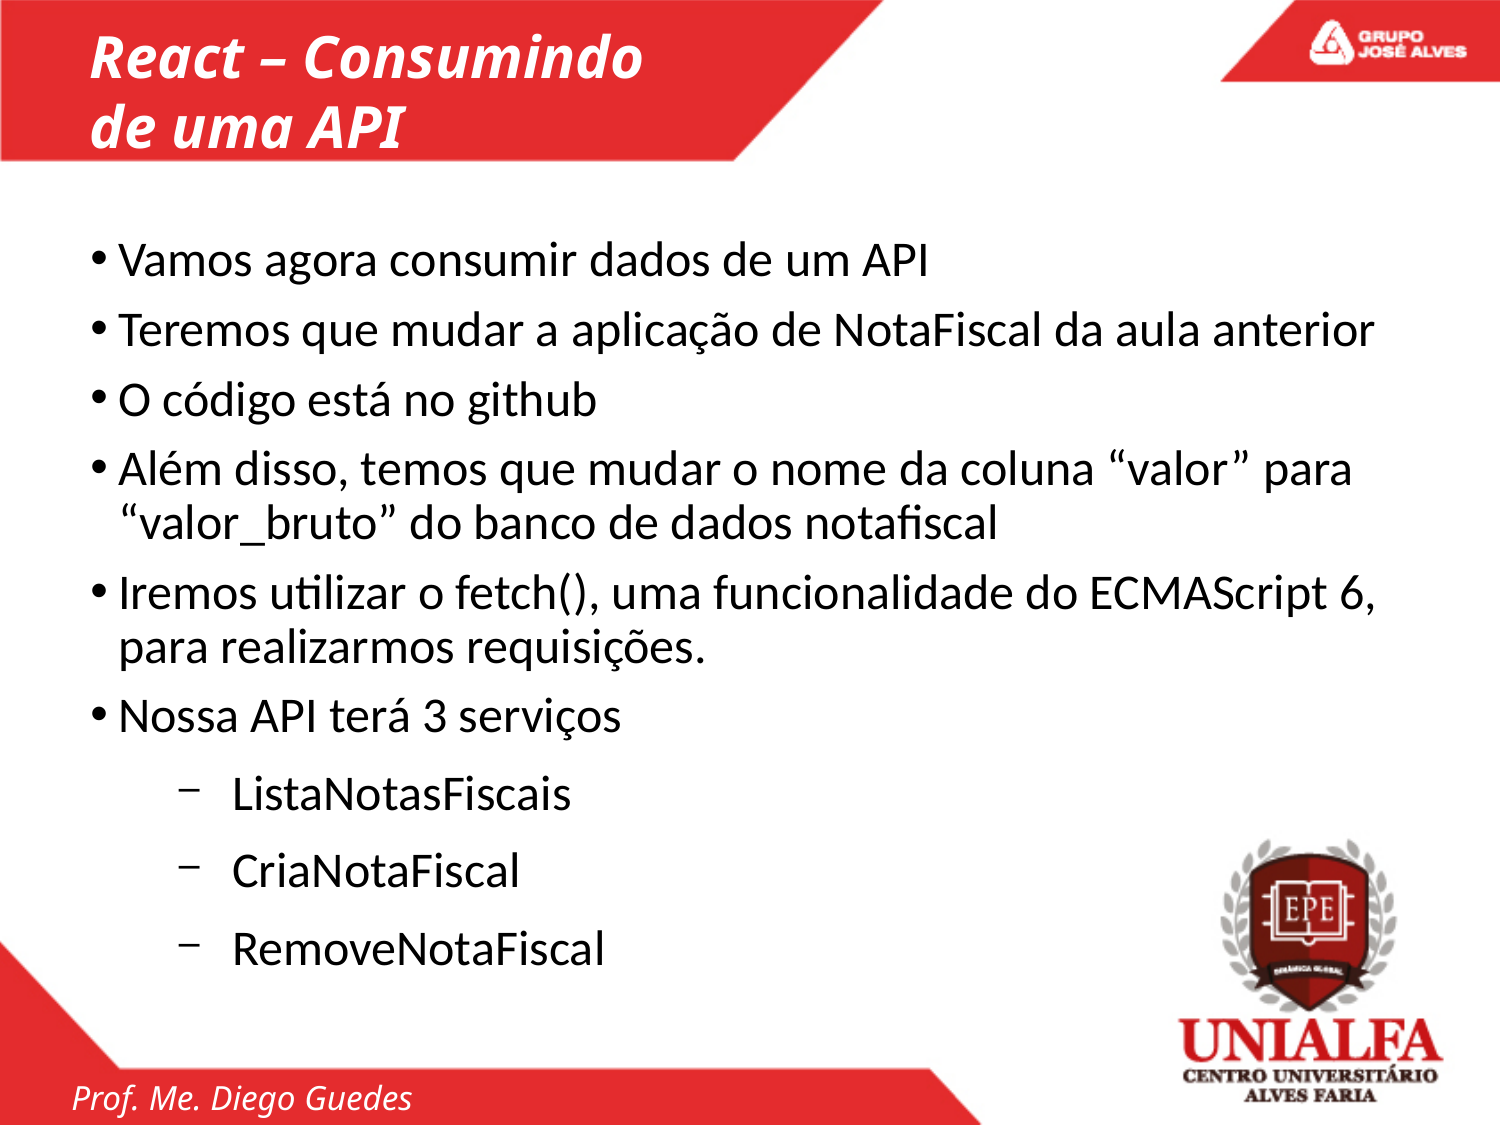

React – Consumindo de uma API
# Vamos agora consumir dados de um API
Teremos que mudar a aplicação de NotaFiscal da aula anterior
O código está no github
Além disso, temos que mudar o nome da coluna “valor” para “valor_bruto” do banco de dados notafiscal
Iremos utilizar o fetch(), uma funcionalidade do ECMAScript 6, para realizarmos requisições.
Nossa API terá 3 serviços
ListaNotasFiscais
CriaNotaFiscal
RemoveNotaFiscal
Prof. Me. Diego Guedes